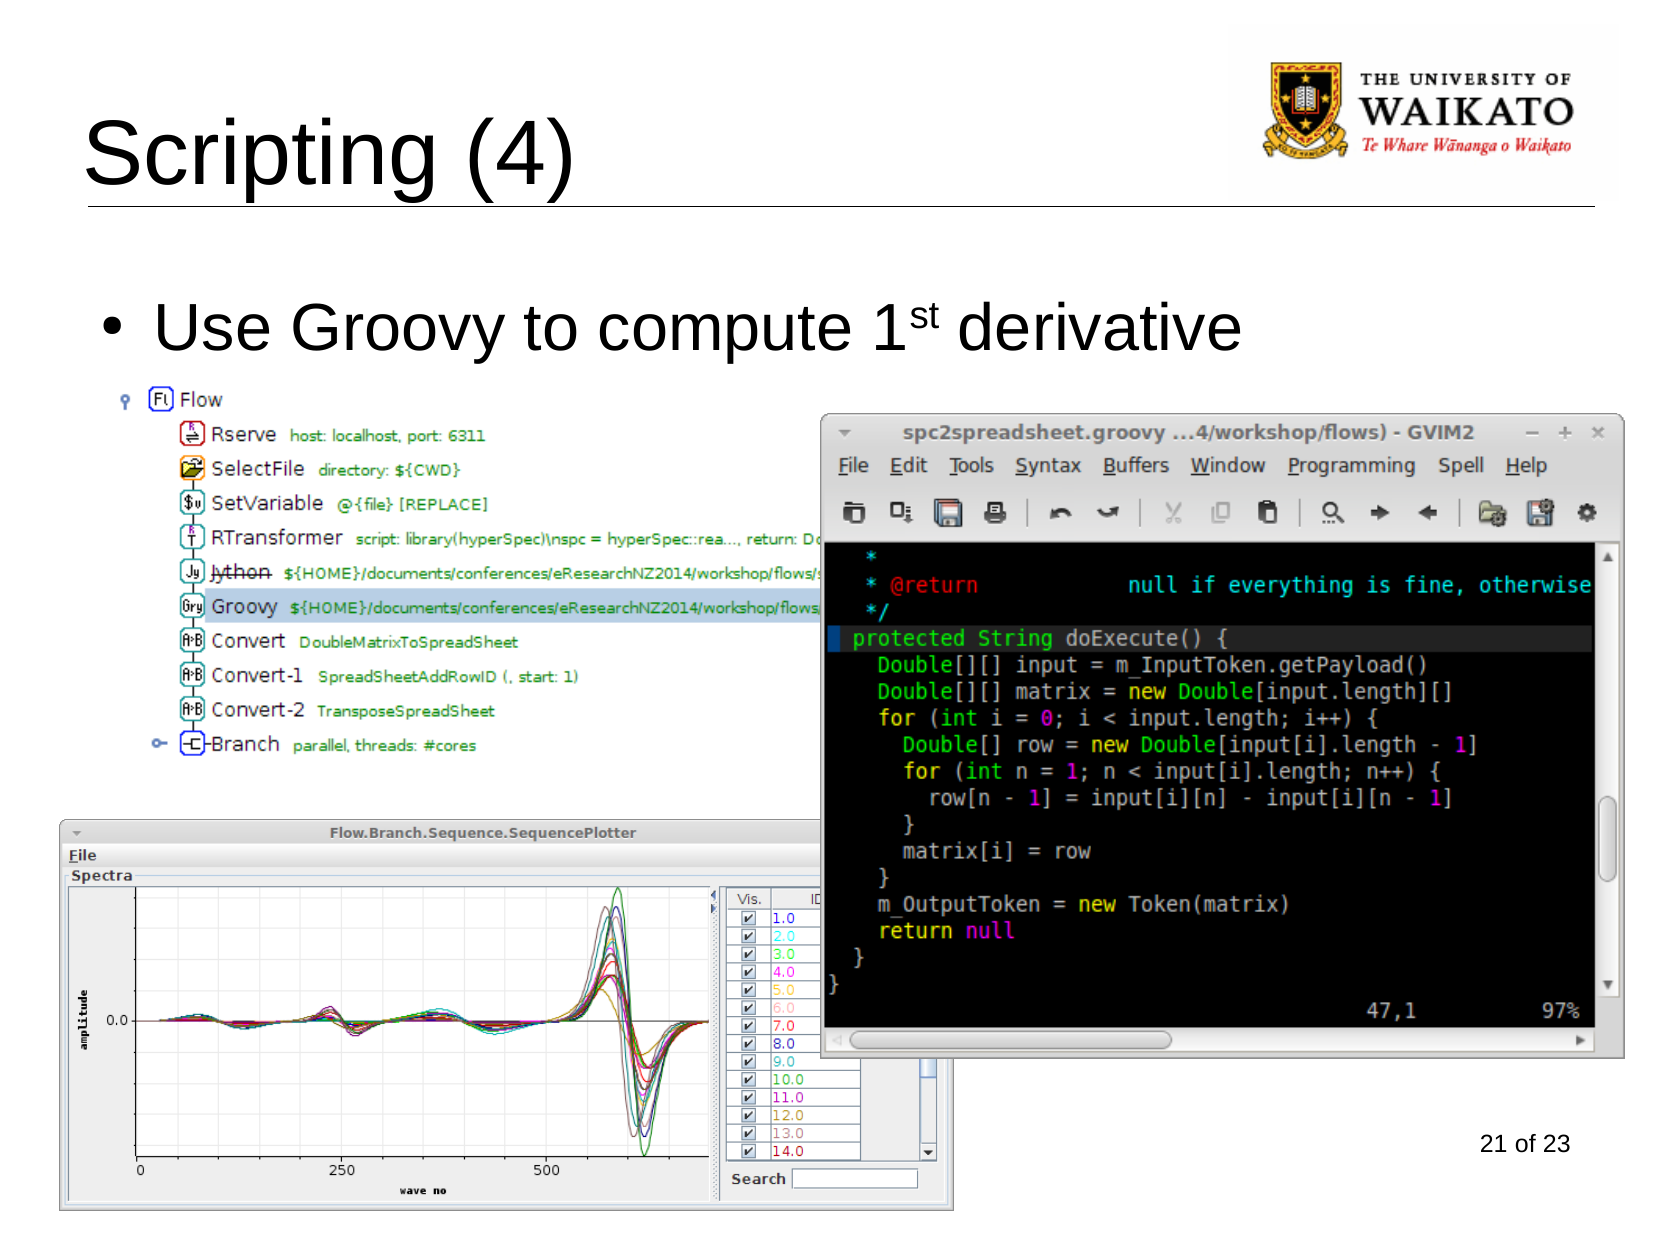

# Scripting (4)
Use Groovy to compute 1st derivative
30/06/2014
Peter Reutemann
21